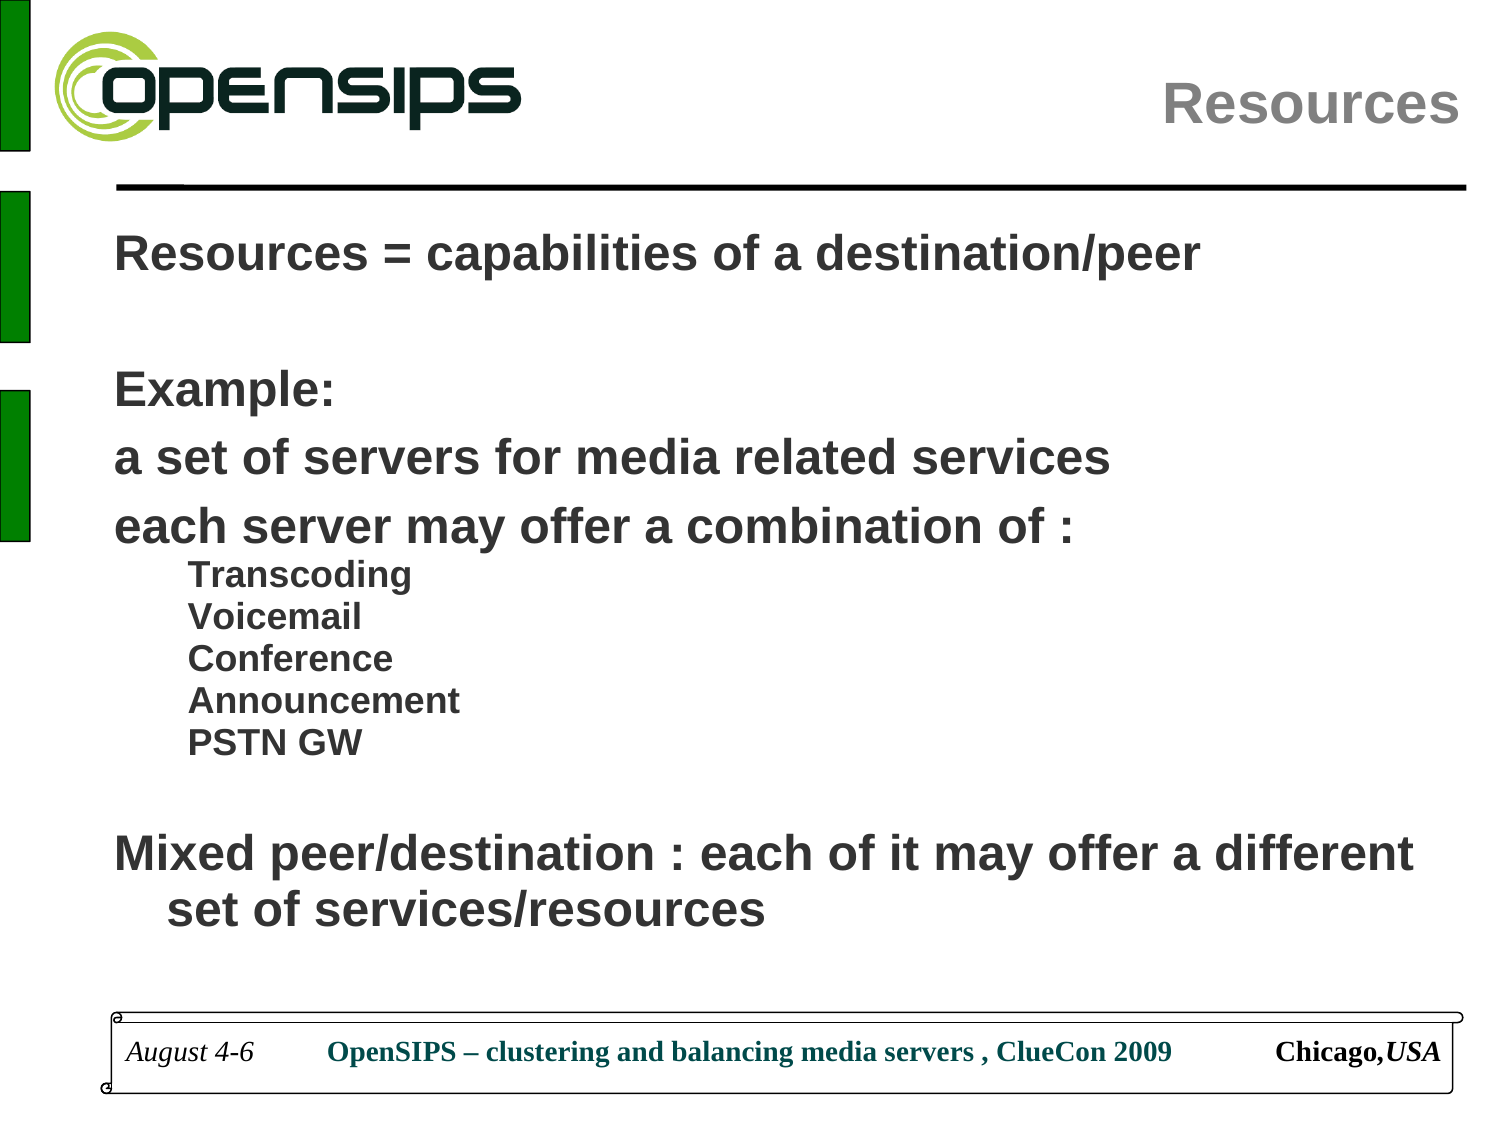

# Resources
Resources = capabilities of a destination/peer
Example:
a set of servers for media related services
each server may offer a combination of :
Transcoding
Voicemail
Conference
Announcement
PSTN GW
Mixed peer/destination : each of it may offer a different set of services/resources